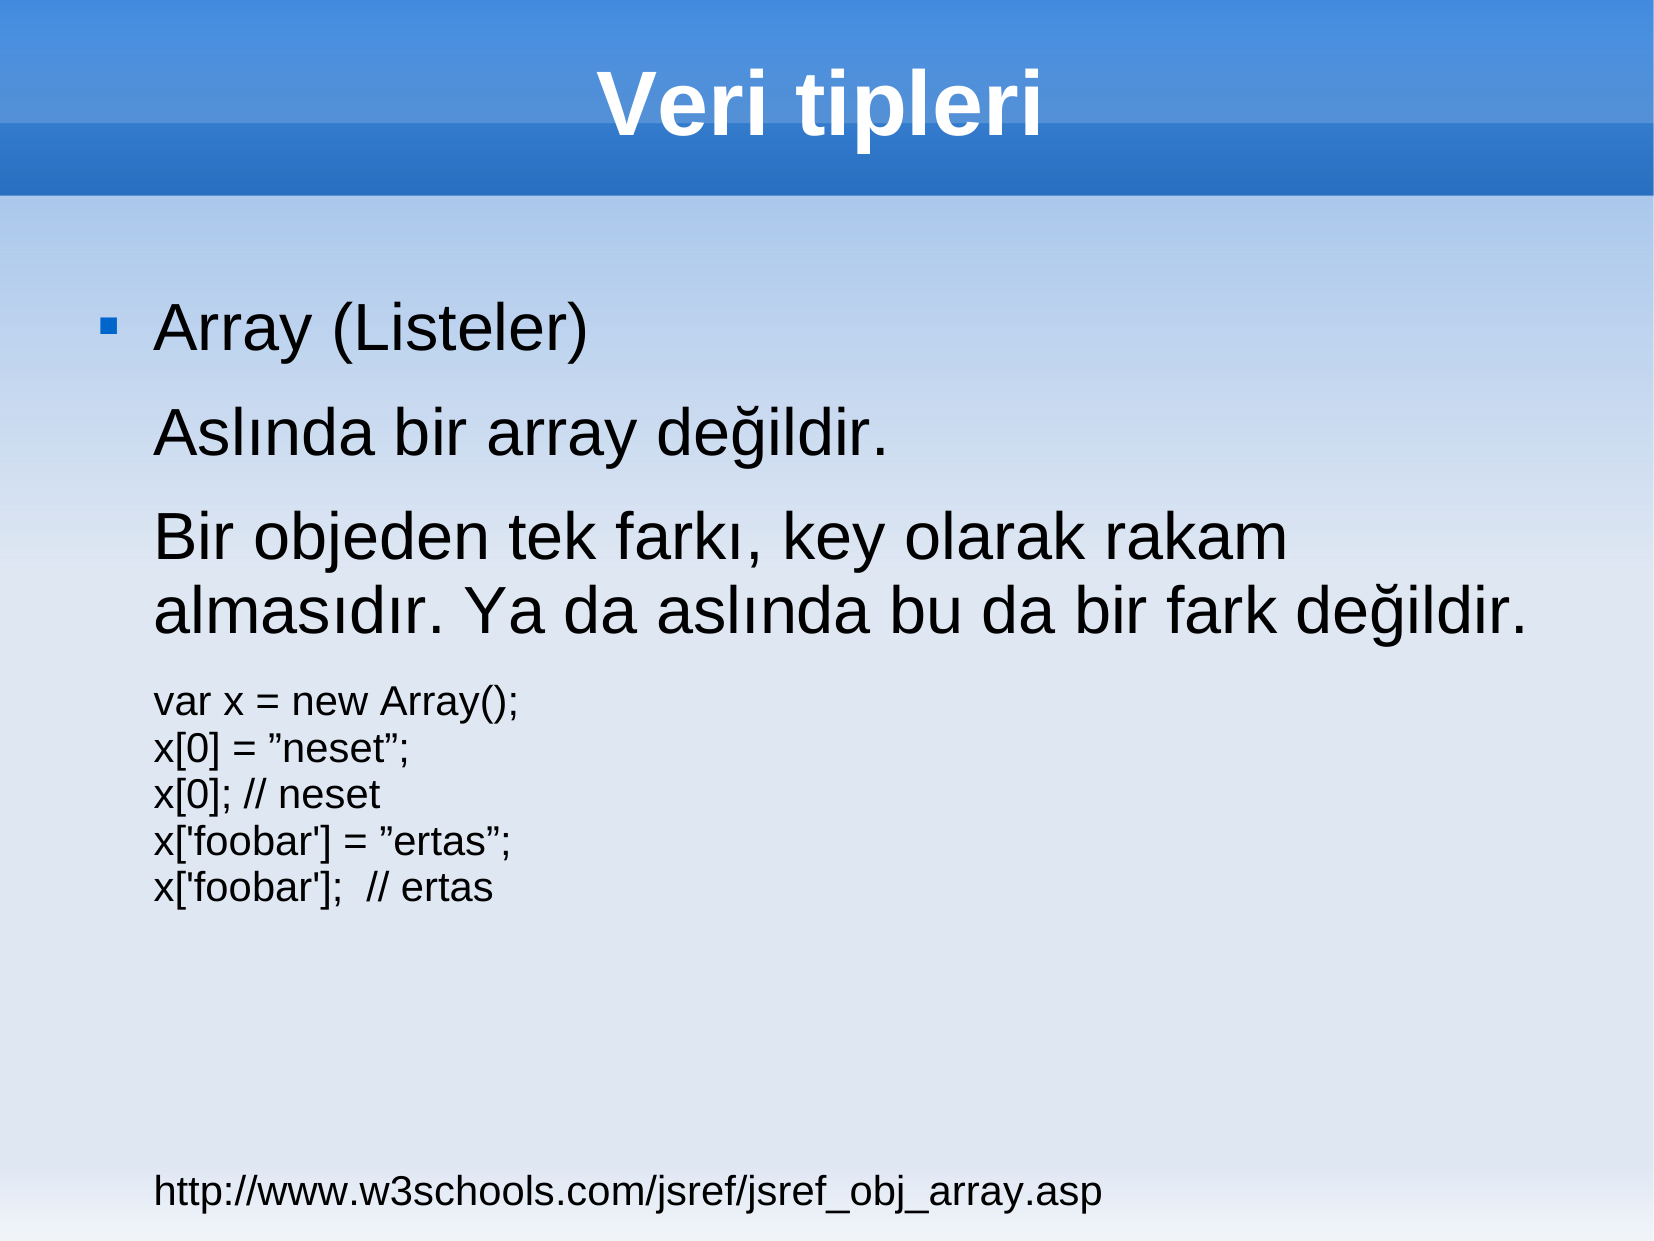

# Veri tipleri
Array (Listeler)
Aslında bir array değildir.
Bir objeden tek farkı, key olarak rakam almasıdır. Ya da aslında bu da bir fark değildir.
var x = new Array();
x[0] = ”neset”;
x[0]; // neset
x['foobar'] = ”ertas”;
x['foobar']; // ertas
http://www.w3schools.com/jsref/jsref_obj_array.asp